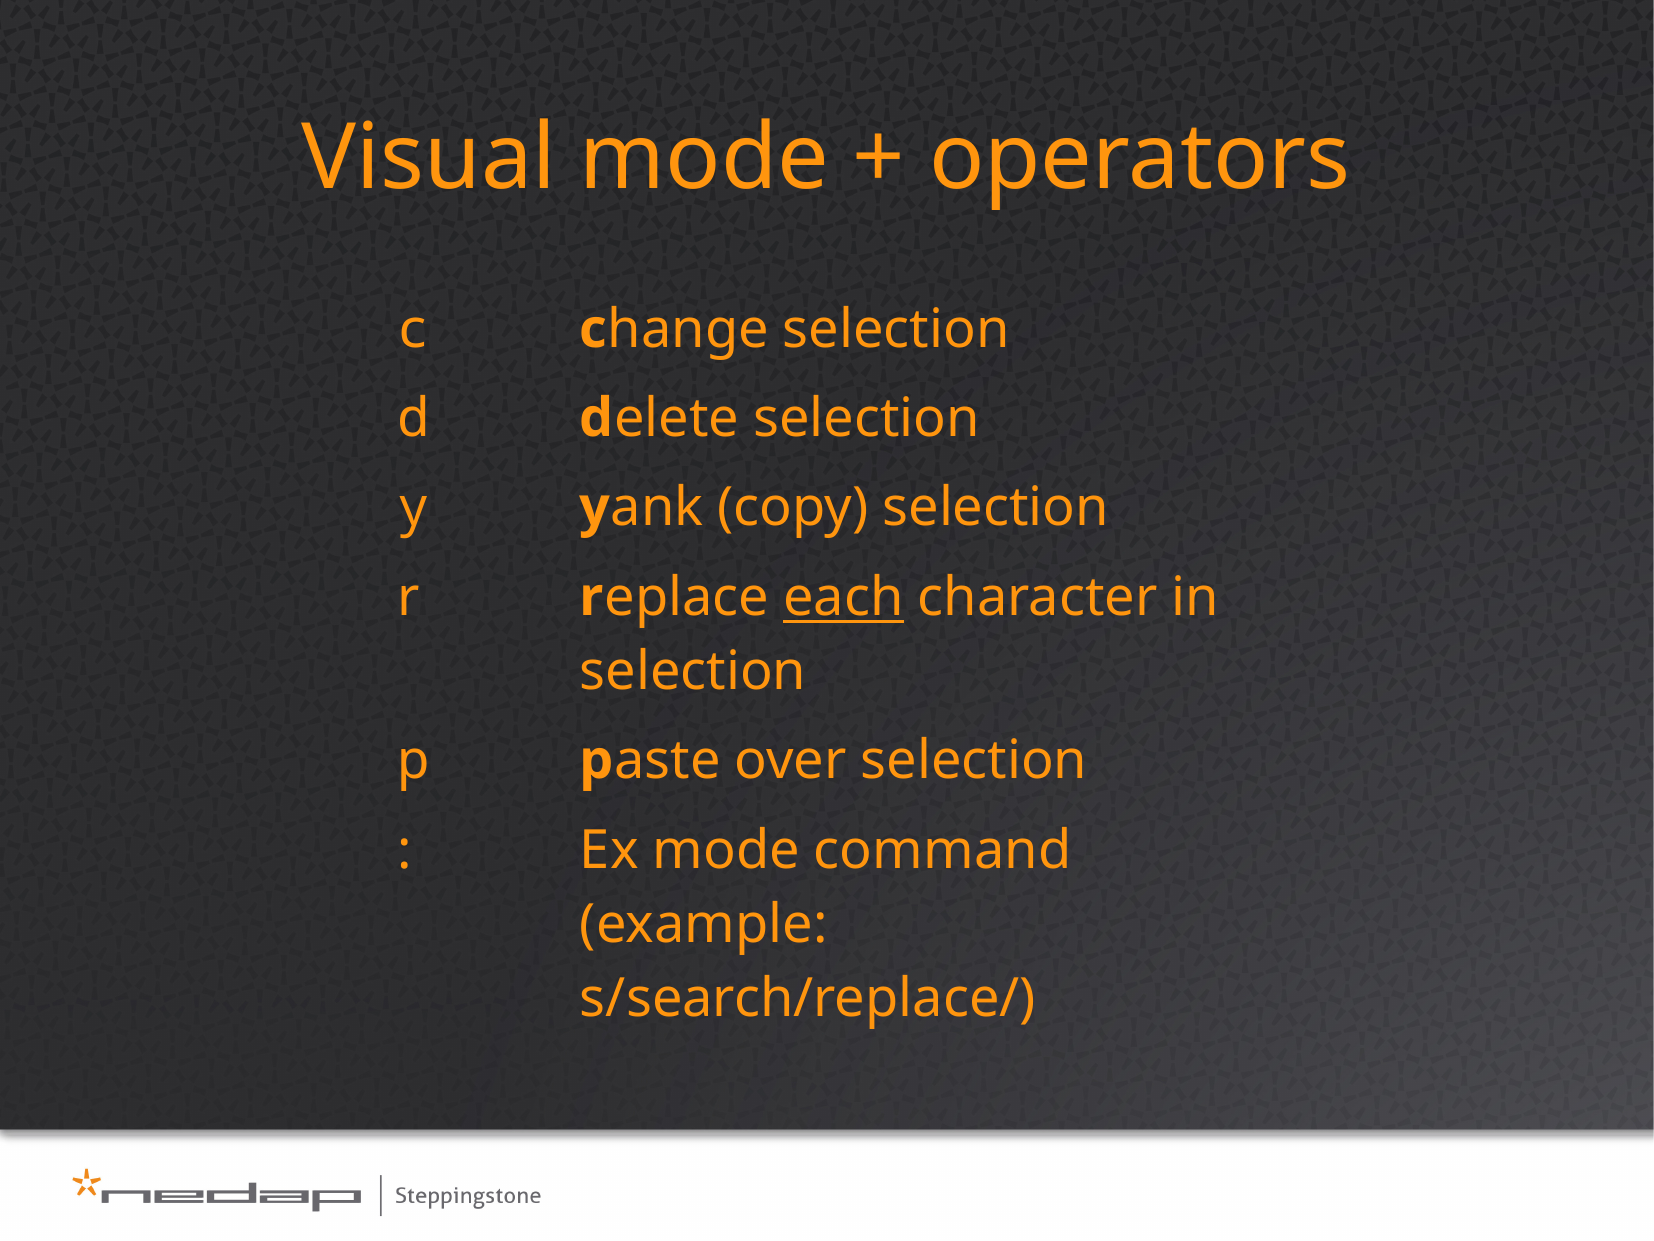

# Visual mode + operators
| c | change selection |
| --- | --- |
| d | delete selection |
| y | yank (copy) selection |
| r | replace each character in selection |
| p | paste over selection |
| : | Ex mode command (example: s/search/replace/) |